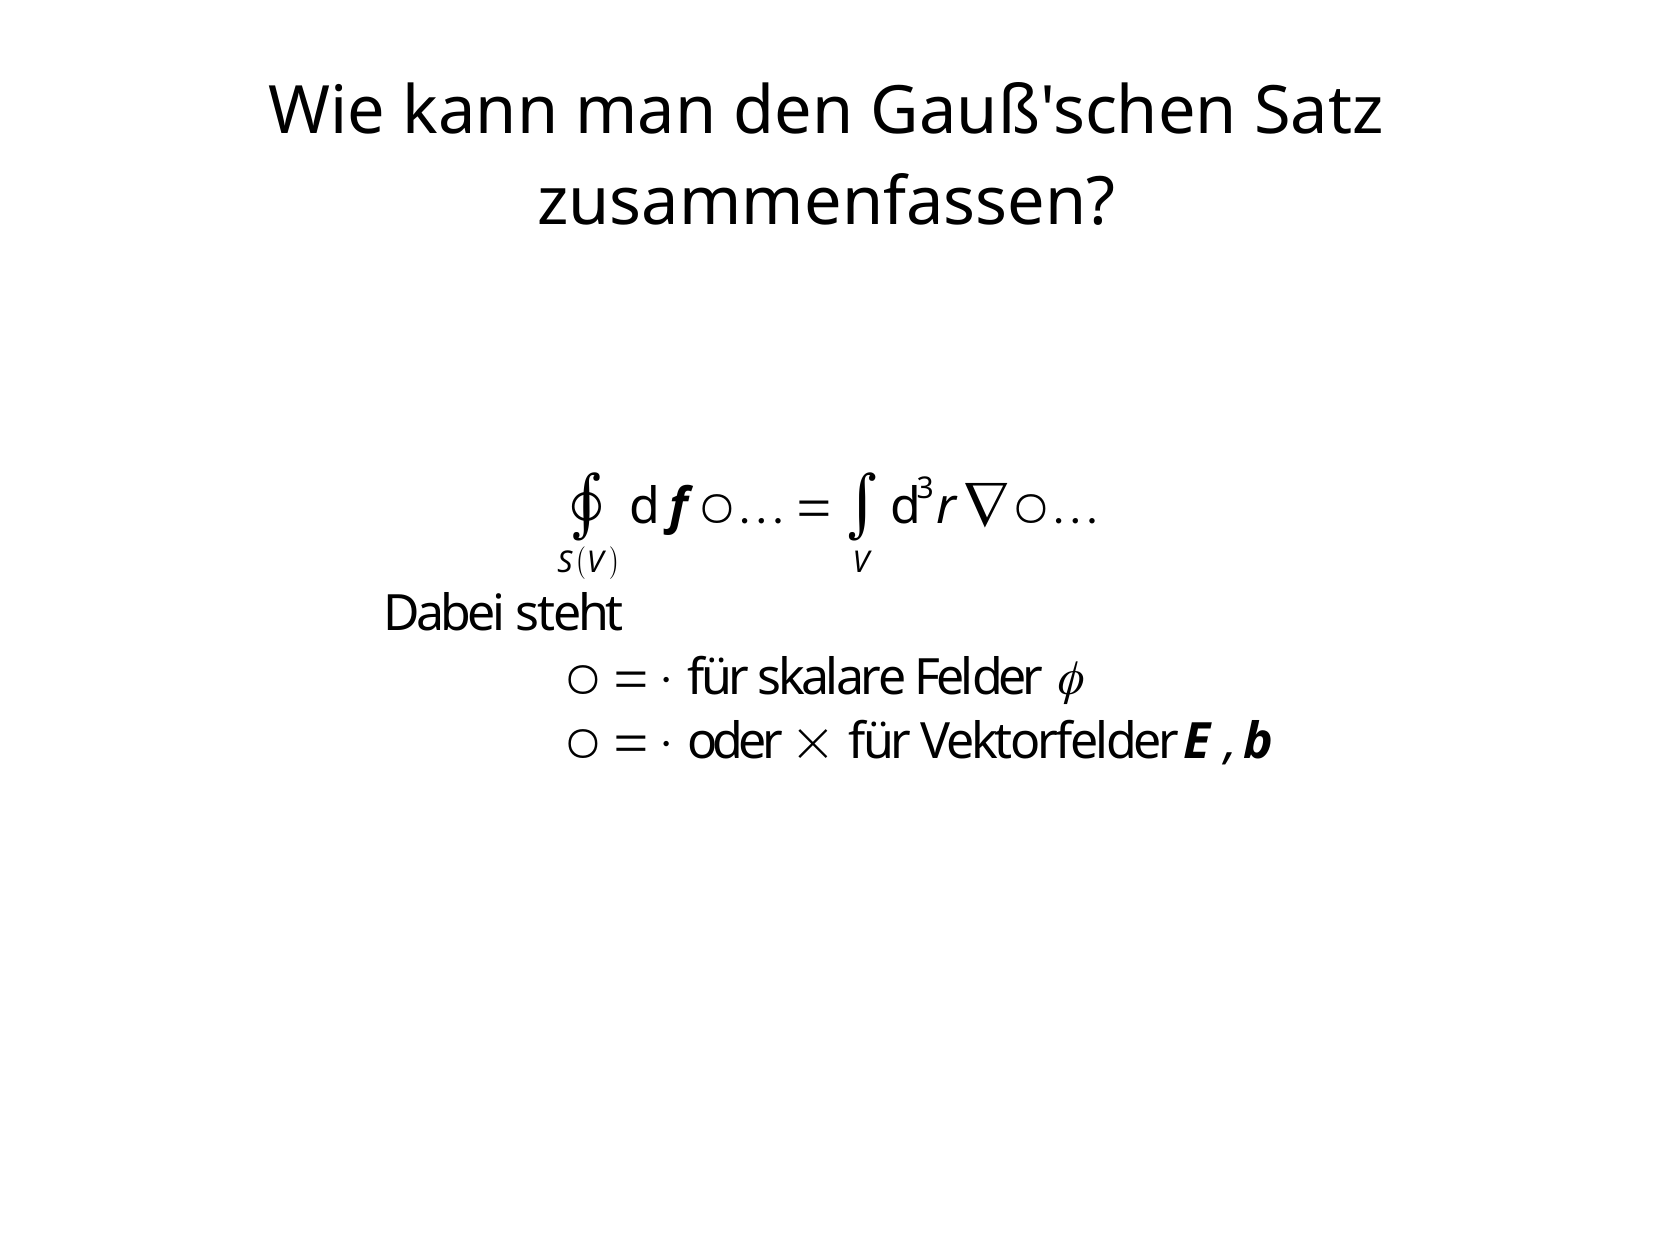

# Wie kann man den Gauß'schen Satz zusammenfassen?